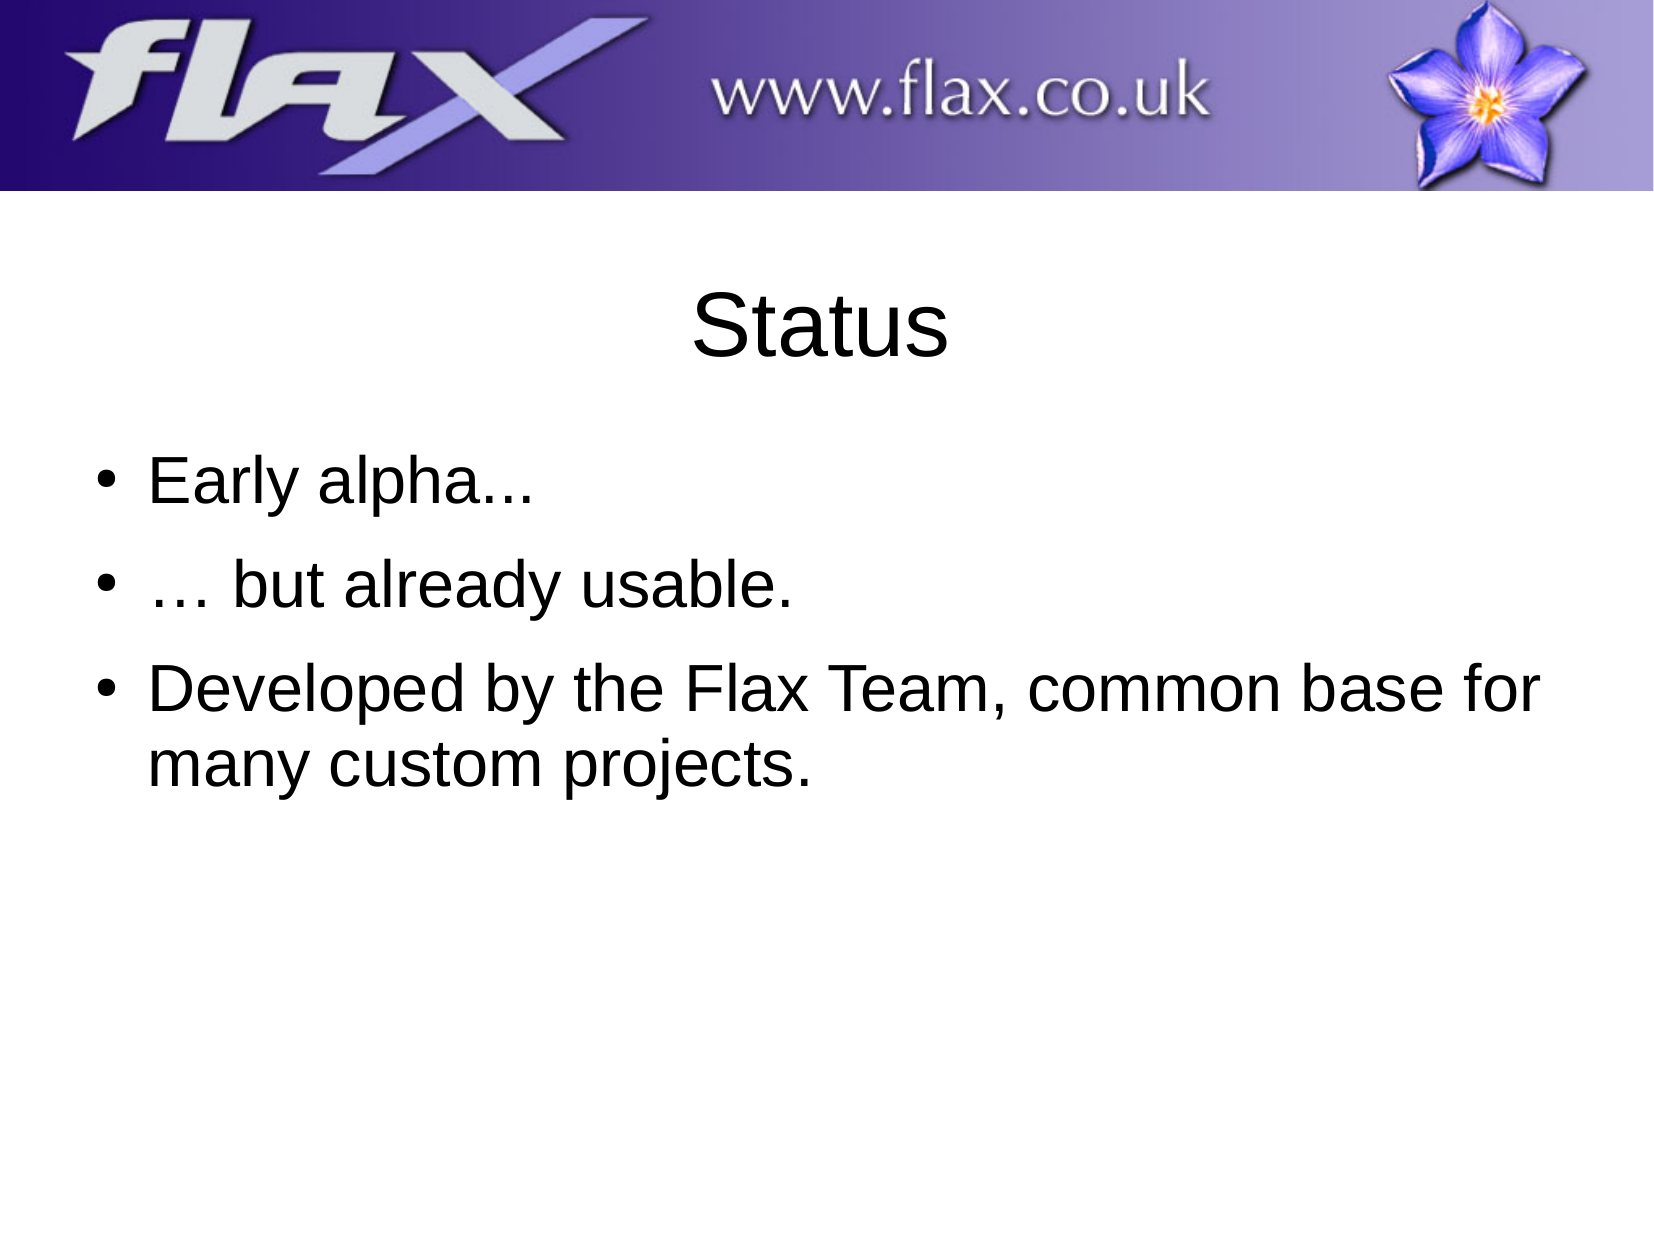

# Status
Early alpha...
… but already usable.
Developed by the Flax Team, common base for many custom projects.